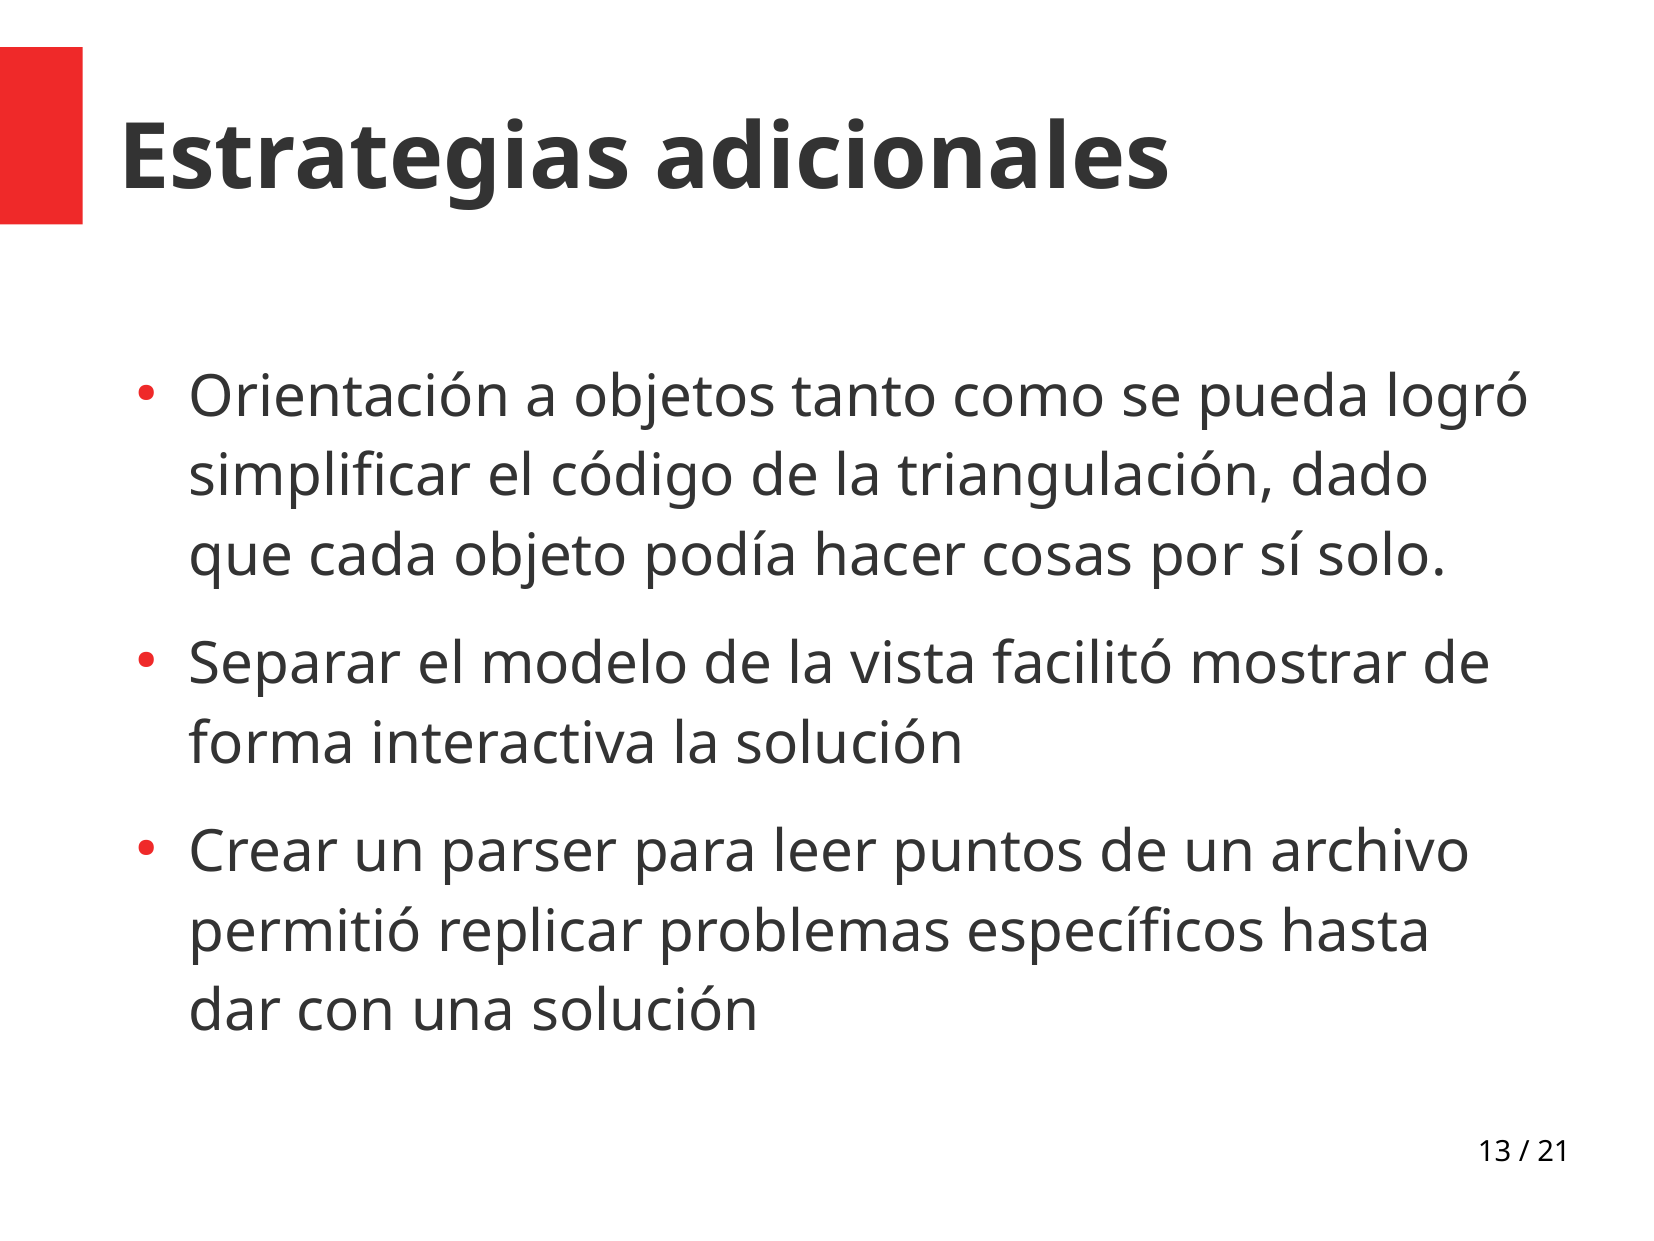

# Estrategias adicionales
Orientación a objetos tanto como se pueda logró simplificar el código de la triangulación, dado que cada objeto podía hacer cosas por sí solo.
Separar el modelo de la vista facilitó mostrar de forma interactiva la solución
Crear un parser para leer puntos de un archivo permitió replicar problemas específicos hasta dar con una solución
13